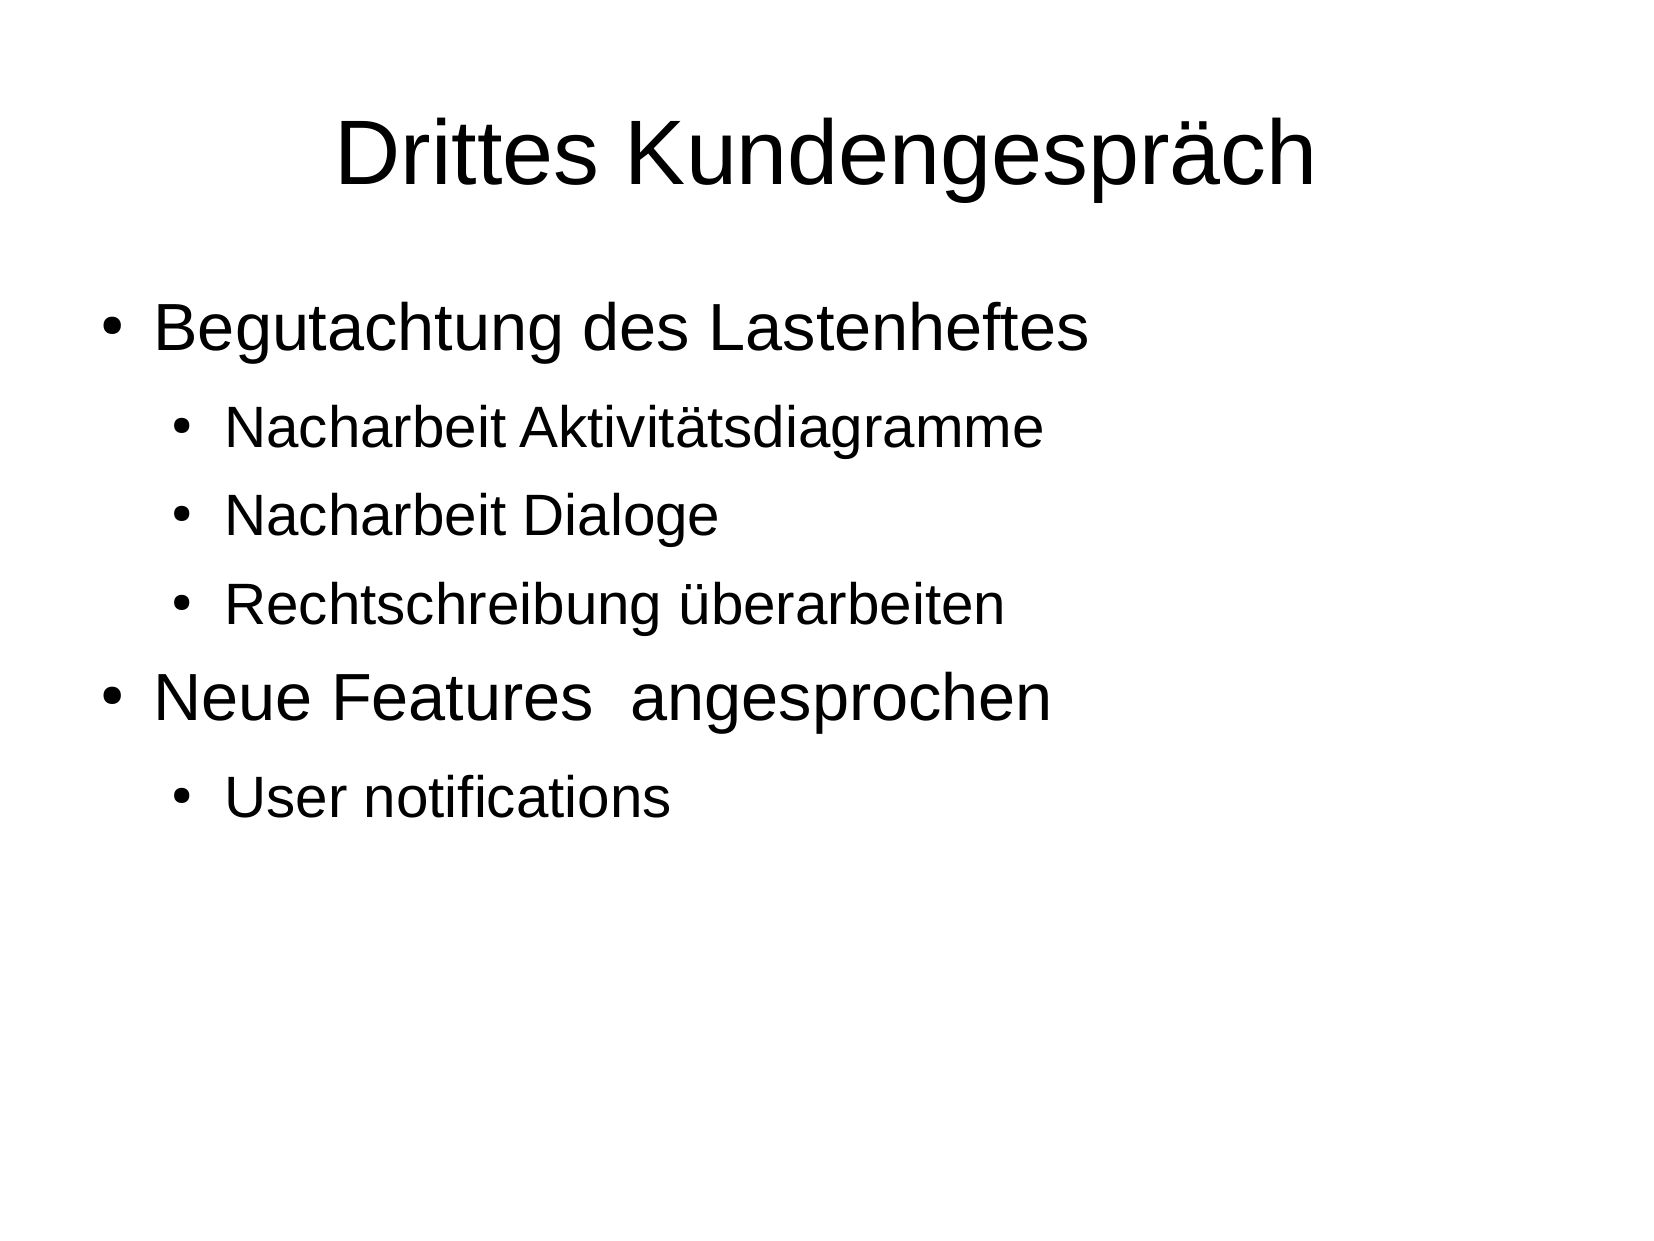

# Drittes Kundengespräch
Begutachtung des Lastenheftes
Nacharbeit Aktivitätsdiagramme
Nacharbeit Dialoge
Rechtschreibung überarbeiten
Neue Features angesprochen
User notifications